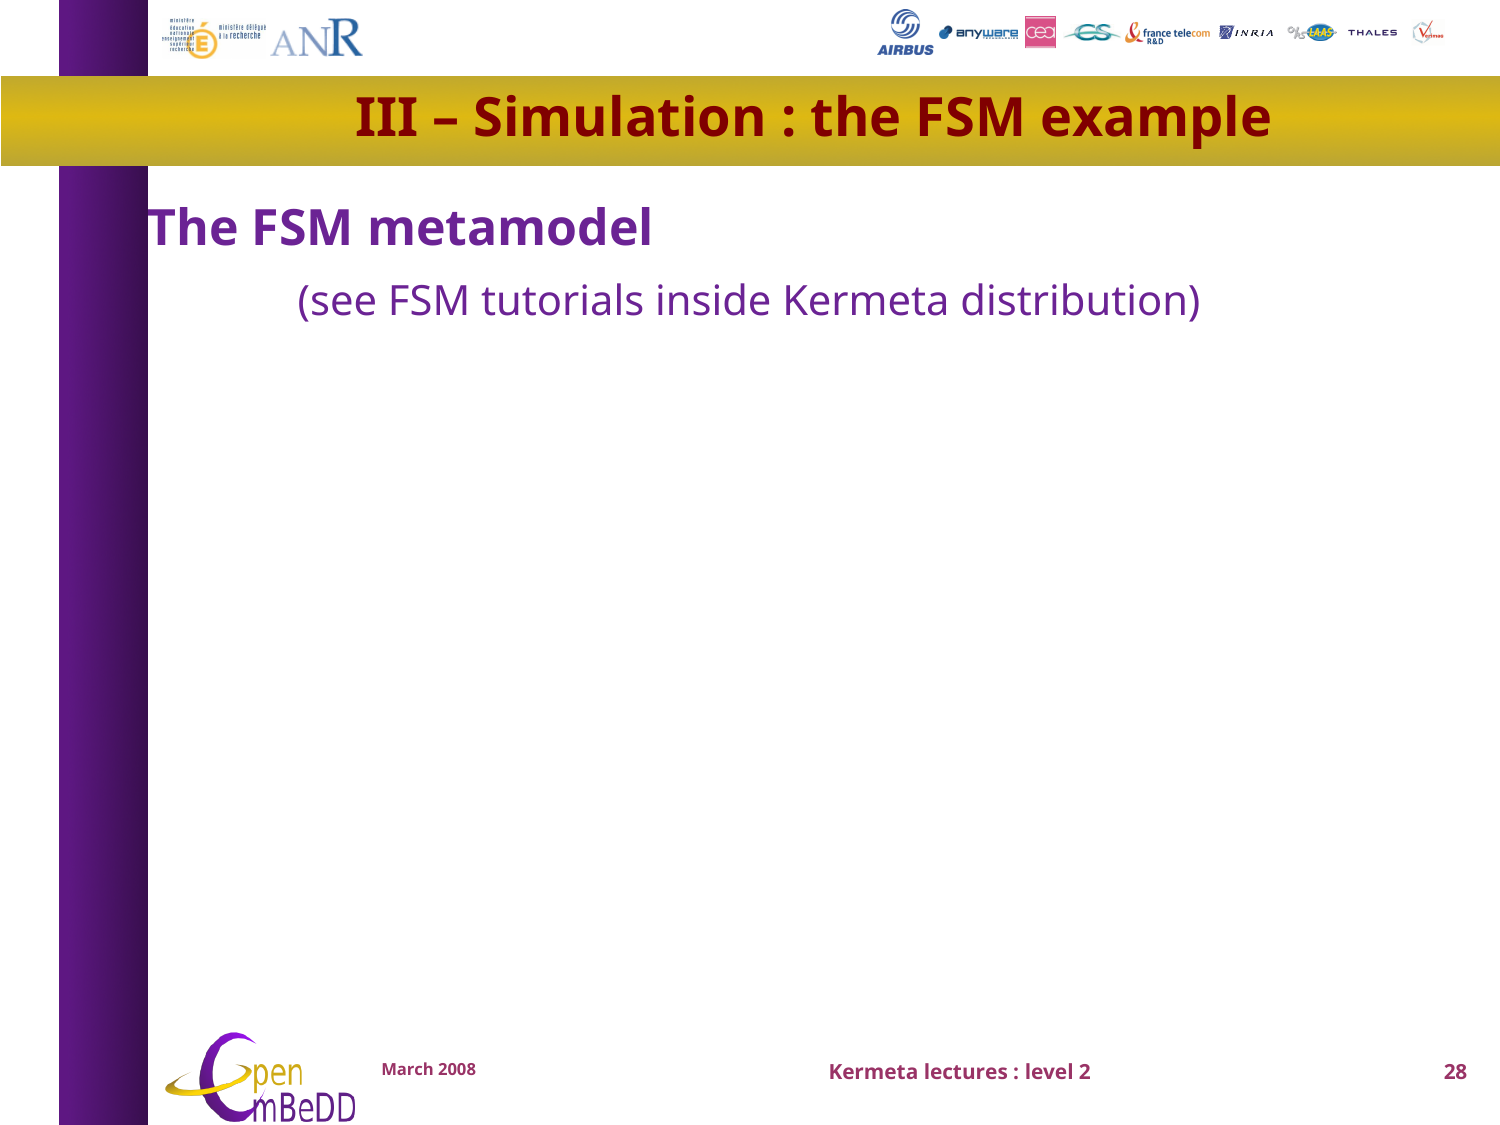

# III – Simulation : the FSM example
The FSM metamodel
(see FSM tutorials inside Kermeta distribution)
Pied de page
Pied de page fixe
28